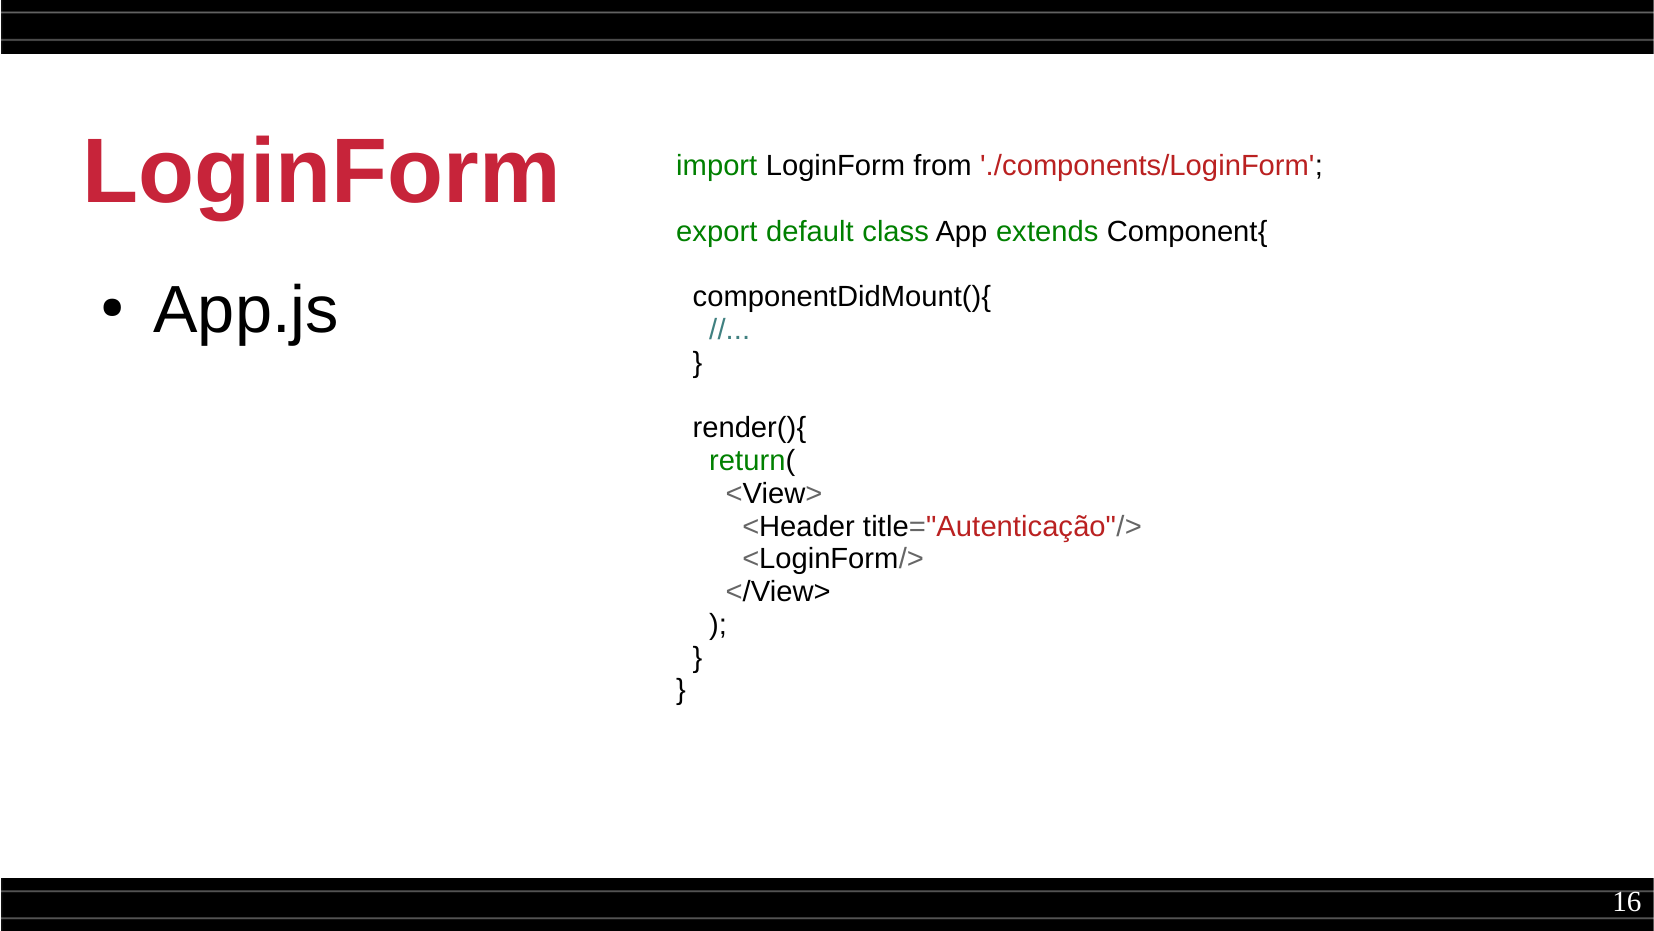

# LoginForm
import LoginForm from './components/LoginForm';
export default class App extends Component{
 componentDidMount(){
 //...
 }
 render(){
 return(
 <View>
 <Header title="Autenticação"/>
 <LoginForm/>
 </View>
 );
 }
}
App.js